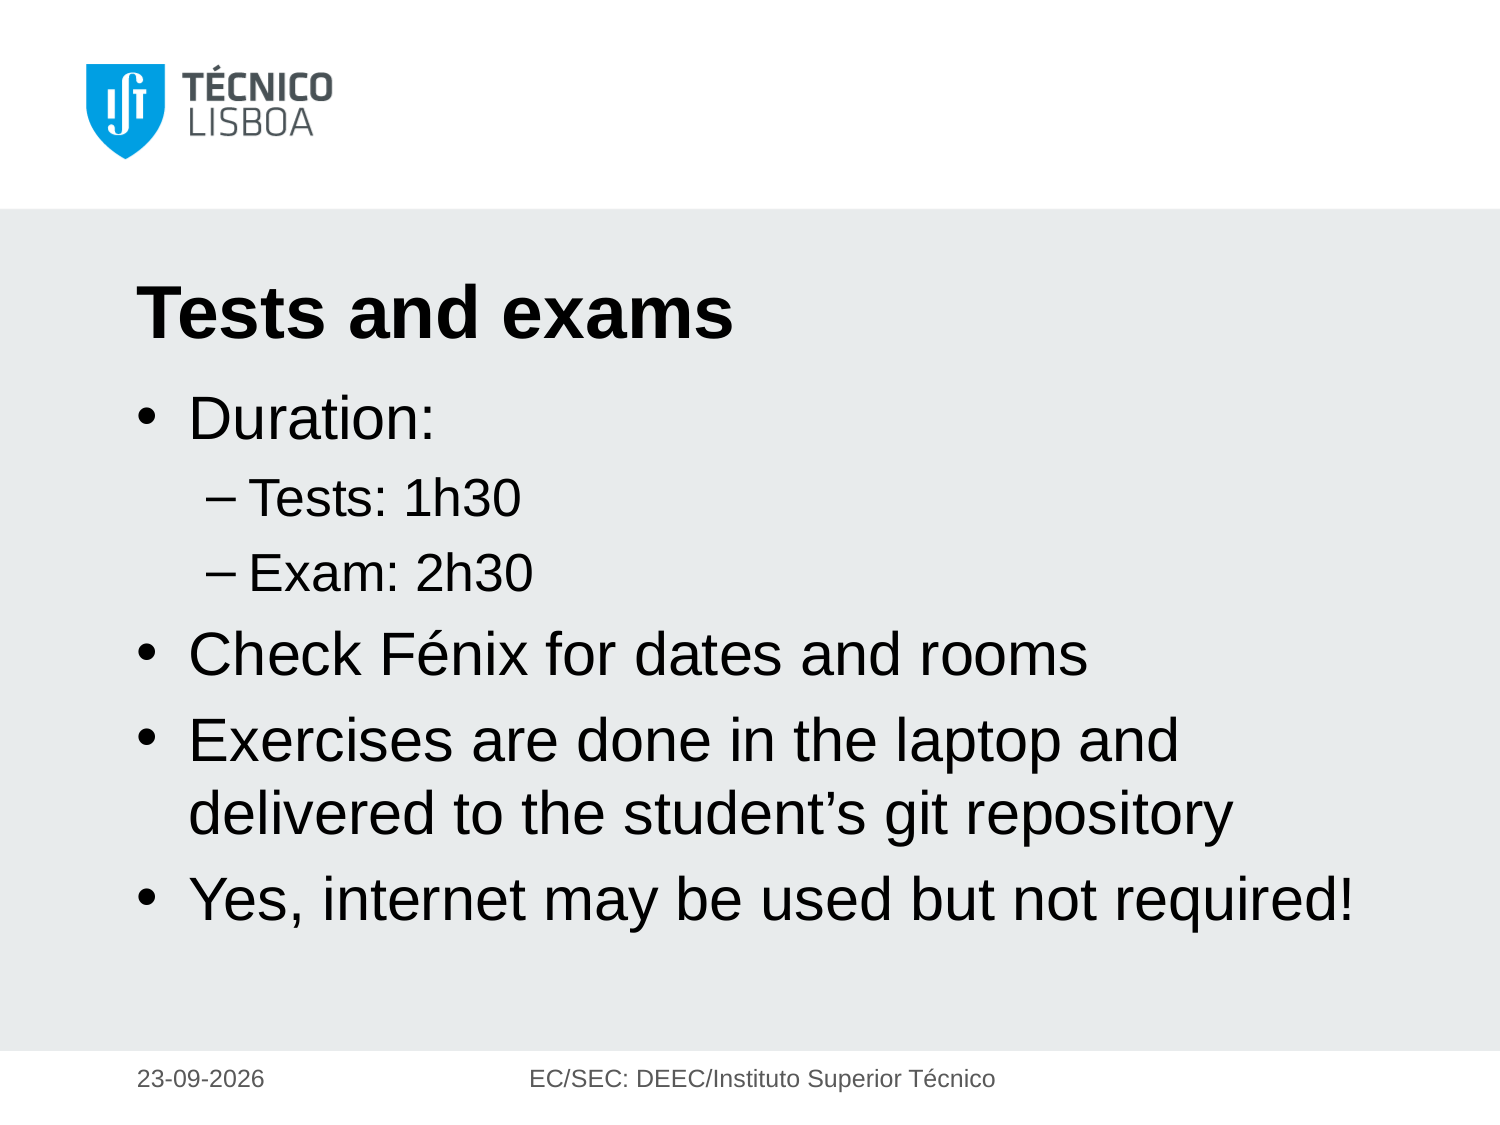

# Tests and exams
Duration:
Tests: 1h30
Exam: 2h30
Check Fénix for dates and rooms
Exercises are done in the laptop and delivered to the student’s git repository
Yes, internet may be used but not required!
EC/SEC: DEEC/Instituto Superior Técnico